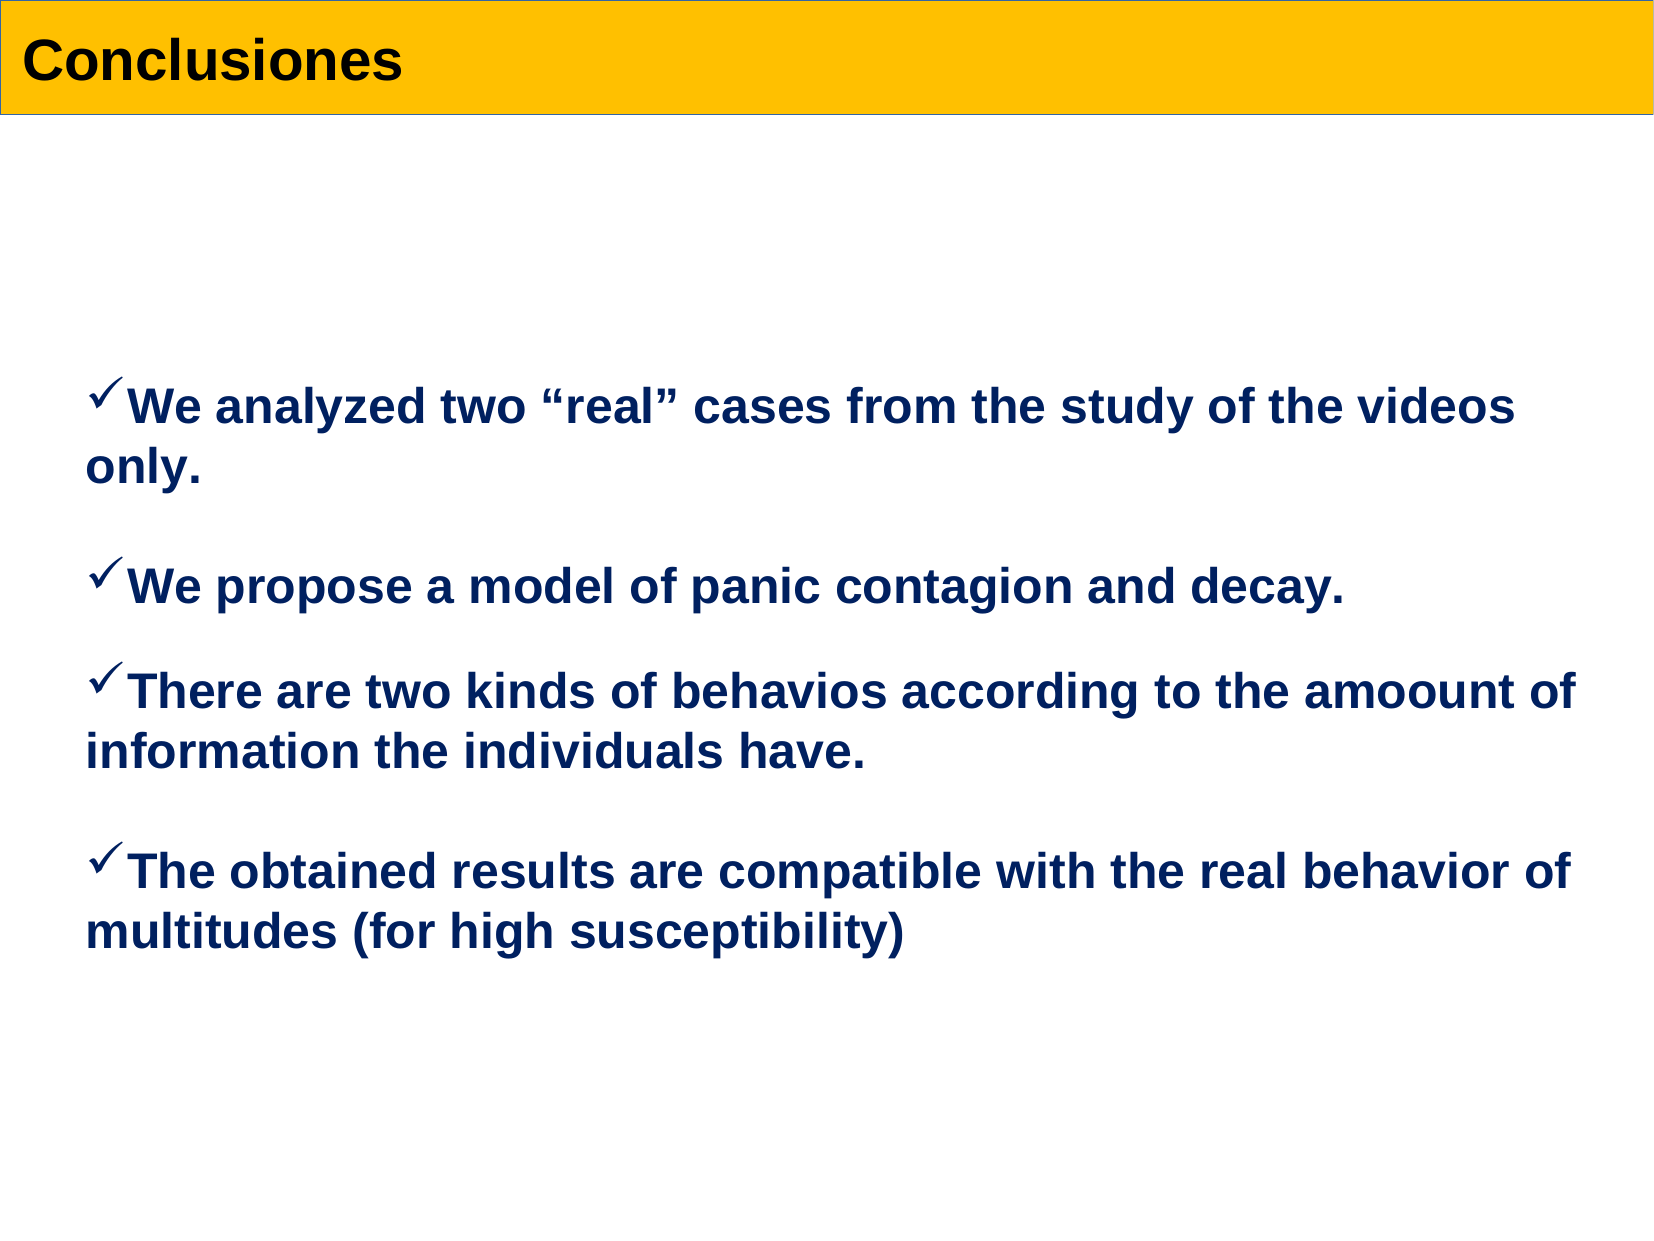

Conclusiones
We analyzed two “real” cases from the study of the videos only.
We propose a model of panic contagion and decay.
There are two kinds of behavios according to the amoount of information the individuals have.
The obtained results are compatible with the real behavior of multitudes (for high susceptibility)